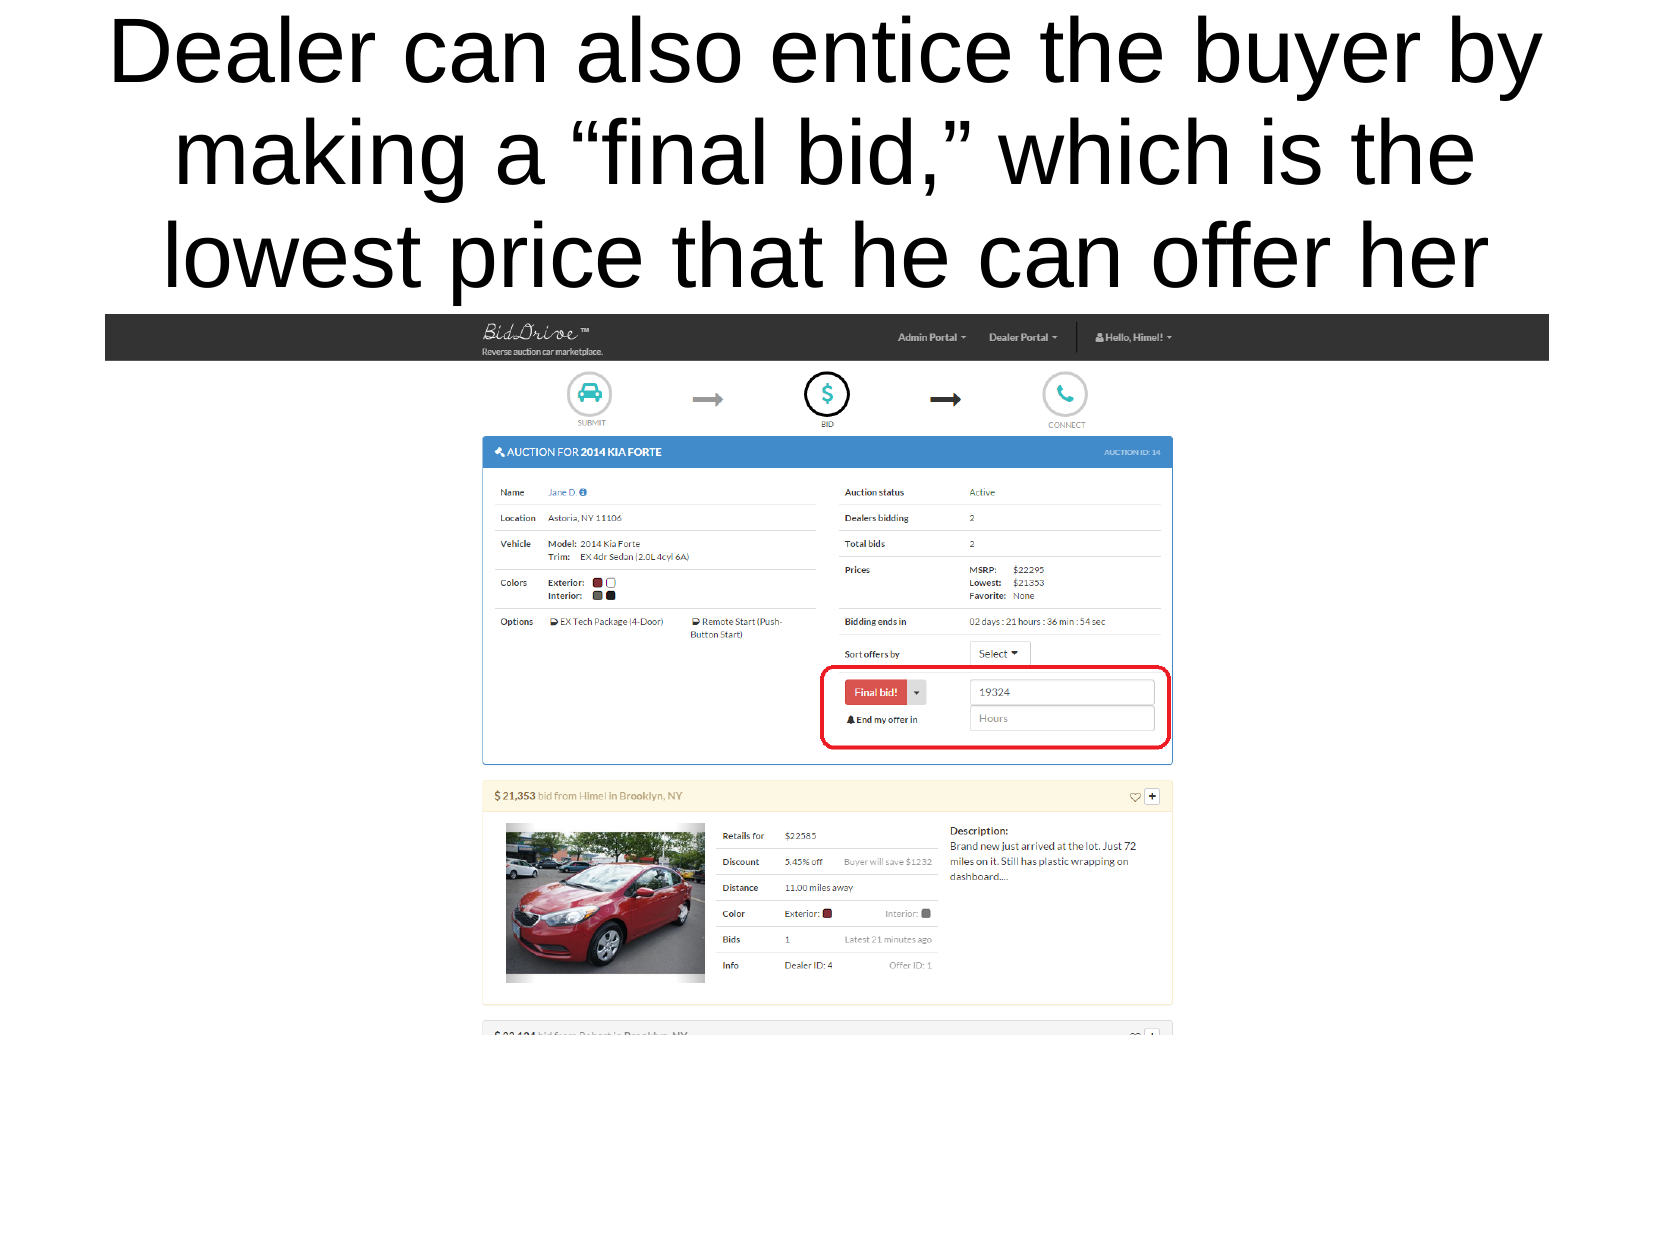

# Dealer can also entice the buyer by making a “final bid,” which is the lowest price that he can offer her